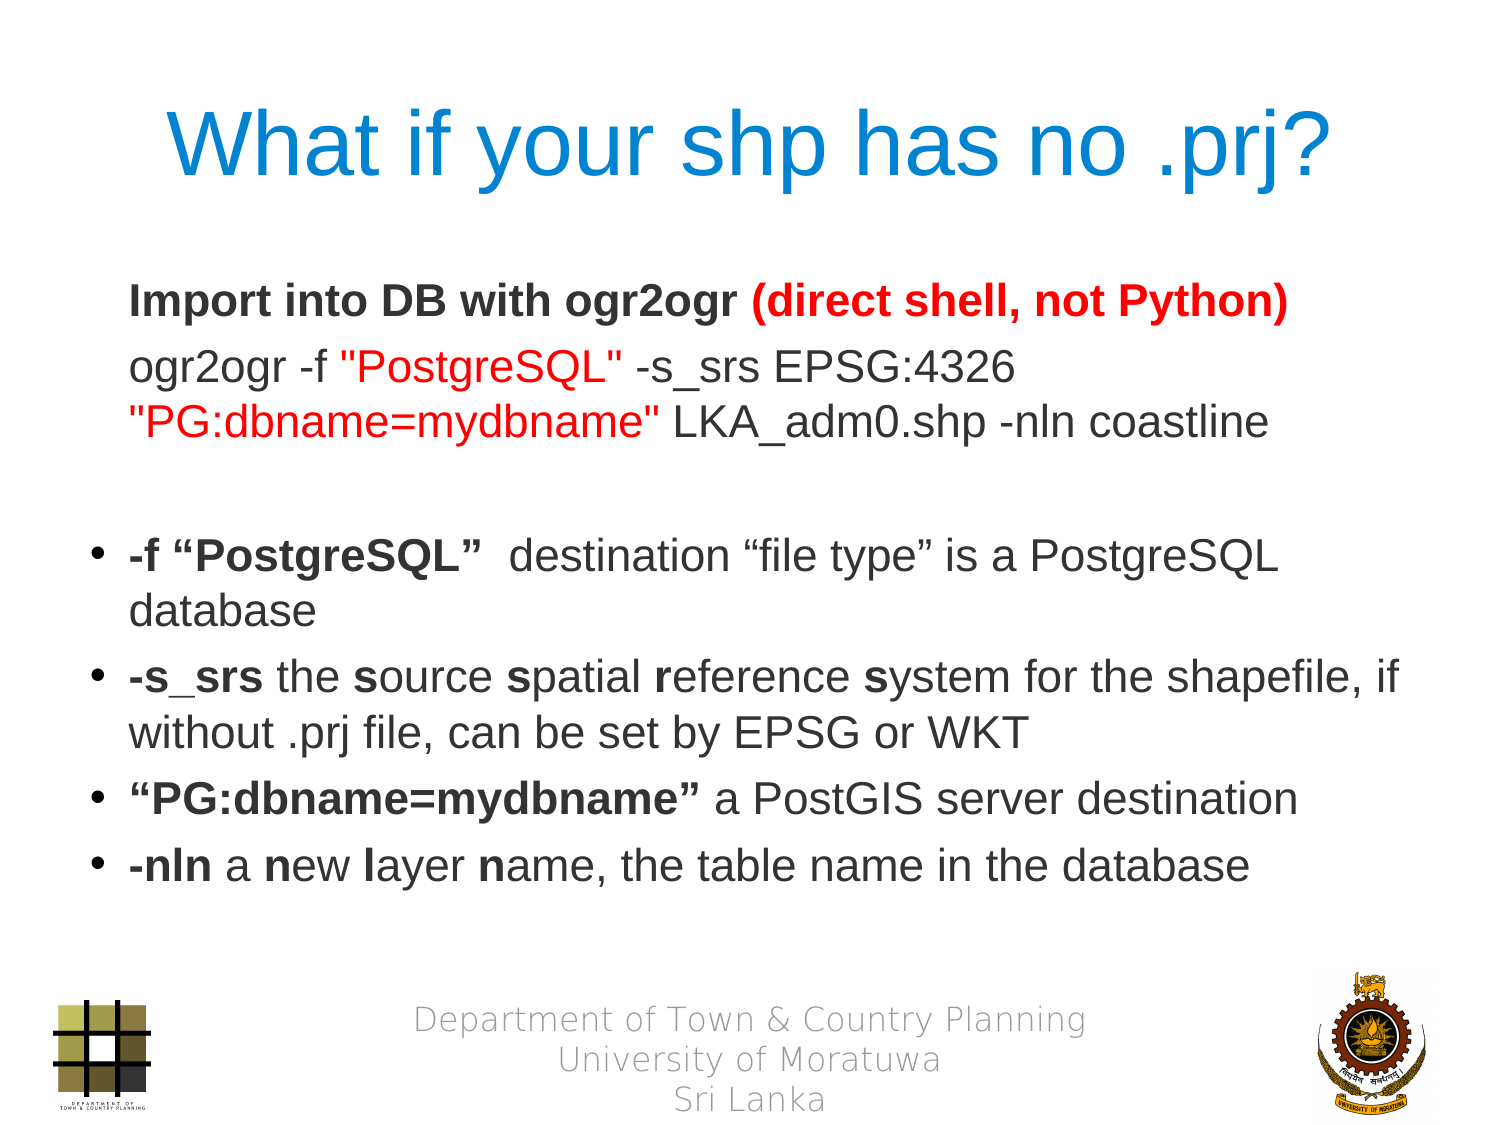

# What if your shp has no .prj?
Import into DB with ogr2ogr (direct shell, not Python)
ogr2ogr -f "PostgreSQL" -s_srs EPSG:4326 "PG:dbname=mydbname" LKA_adm0.shp -nln coastline
-f “PostgreSQL” destination “file type” is a PostgreSQL database
-s_srs the source spatial reference system for the shapefile, if without .prj file, can be set by EPSG or WKT
“PG:dbname=mydbname” a PostGIS server destination
-nln a new layer name, the table name in the database